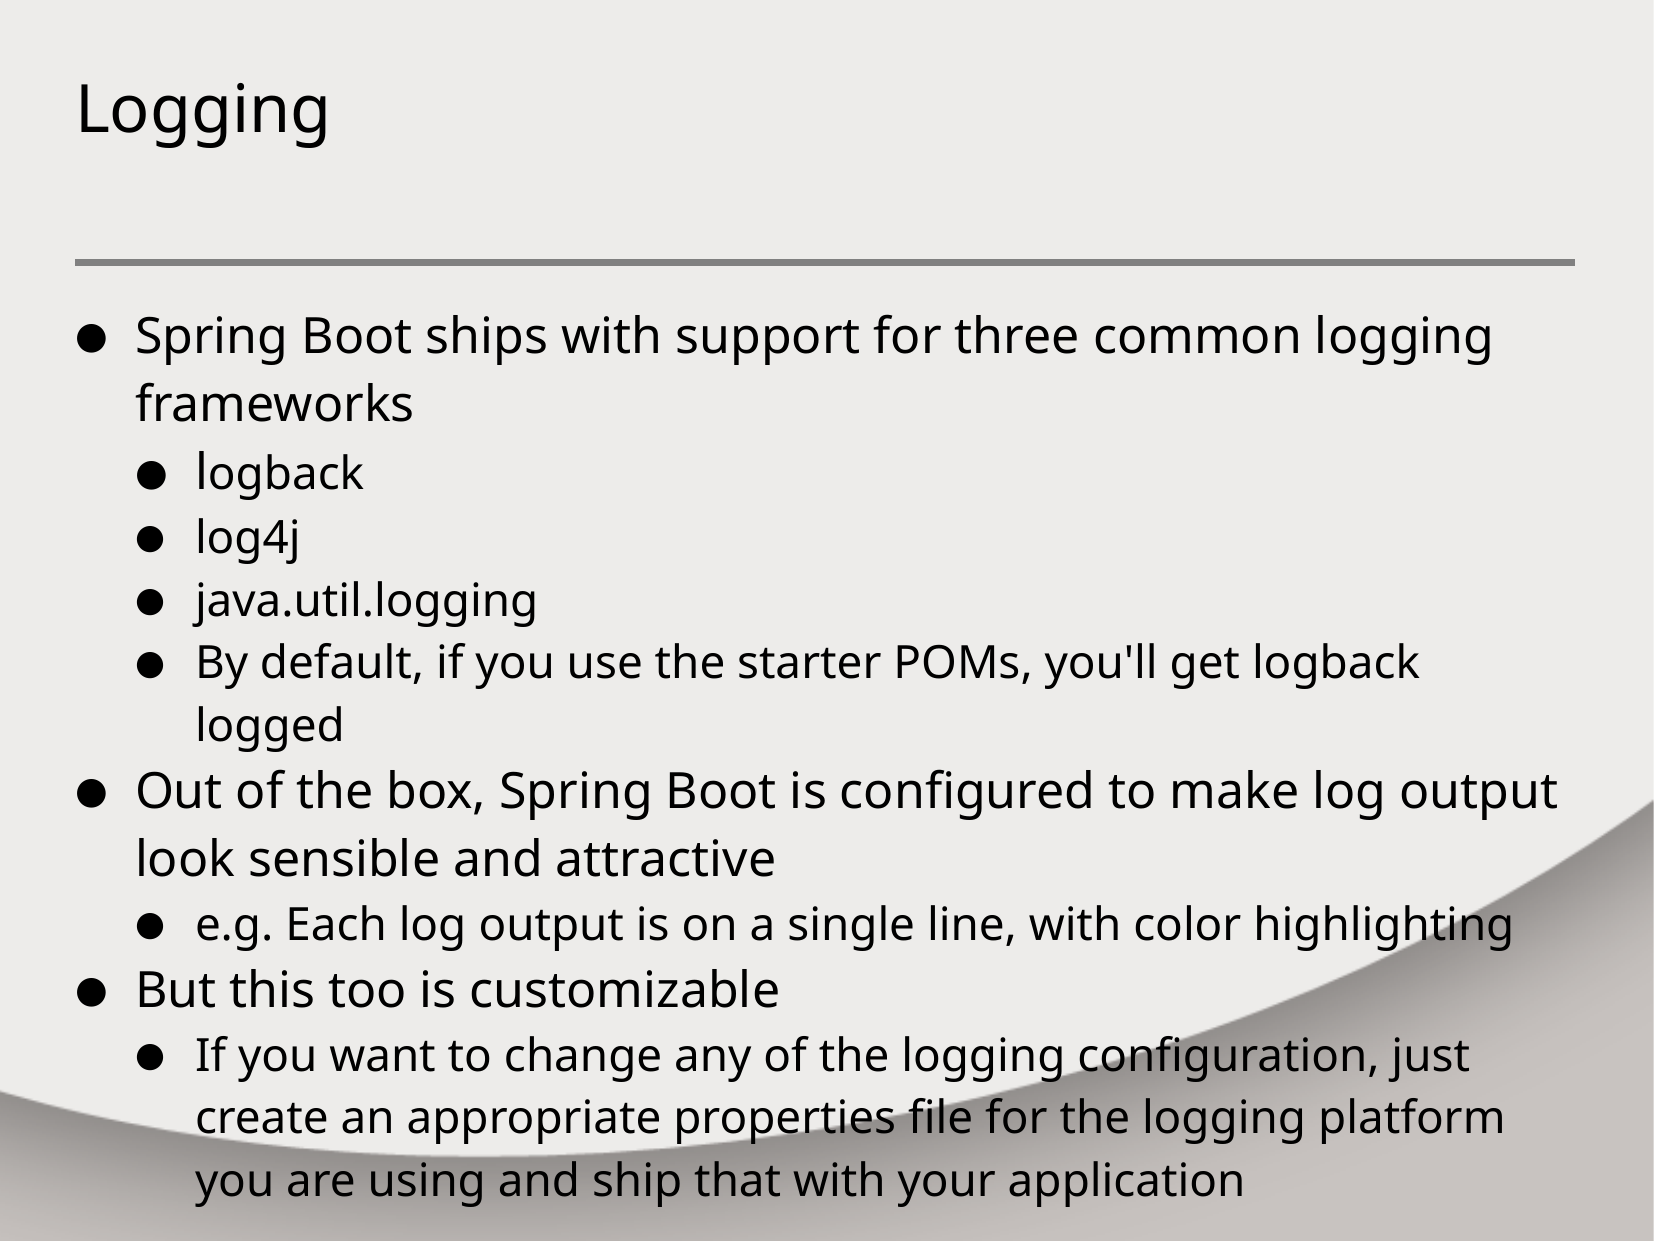

# Logging
Spring Boot ships with support for three common logging frameworks
logback
log4j
java.util.logging
By default, if you use the starter POMs, you'll get logback logged
Out of the box, Spring Boot is configured to make log output look sensible and attractive
e.g. Each log output is on a single line, with color highlighting
But this too is customizable
If you want to change any of the logging configuration, just create an appropriate properties file for the logging platform you are using and ship that with your application